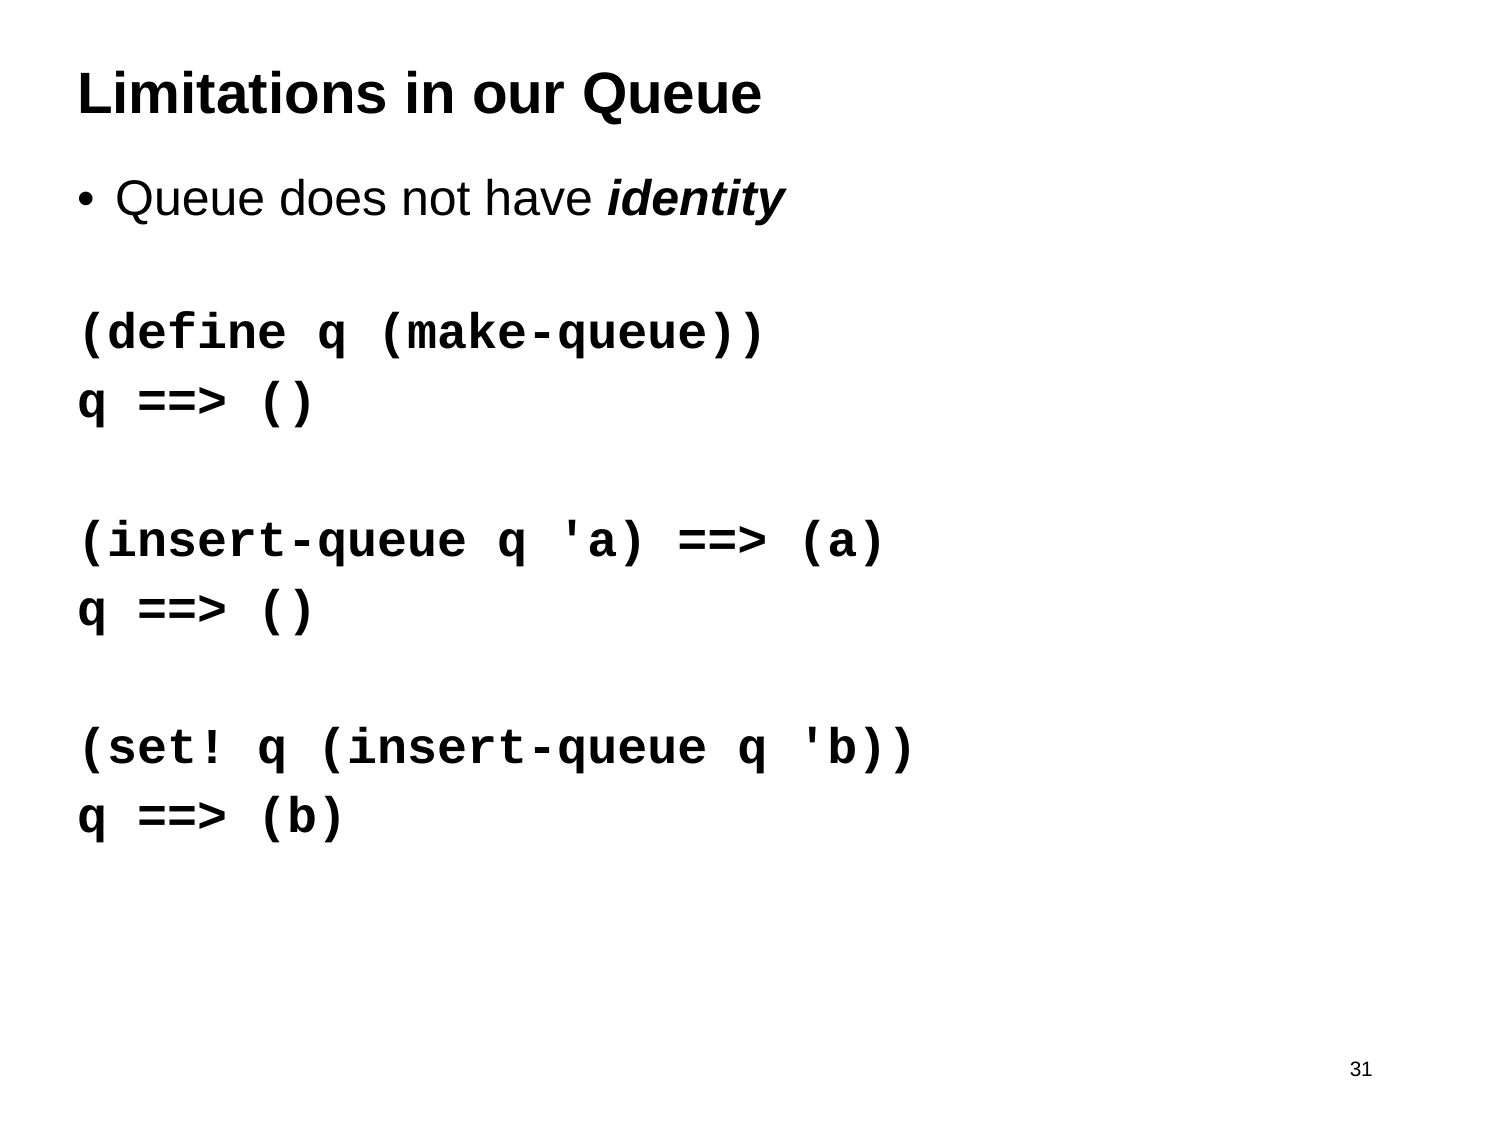

# Limitations in our Queue
Queue does not have identity
(define q (make-queue))
q ==> ()
(insert-queue q 'a) ==> (a)
q ==> ()
(set! q (insert-queue q 'b))
q ==> (b)
31